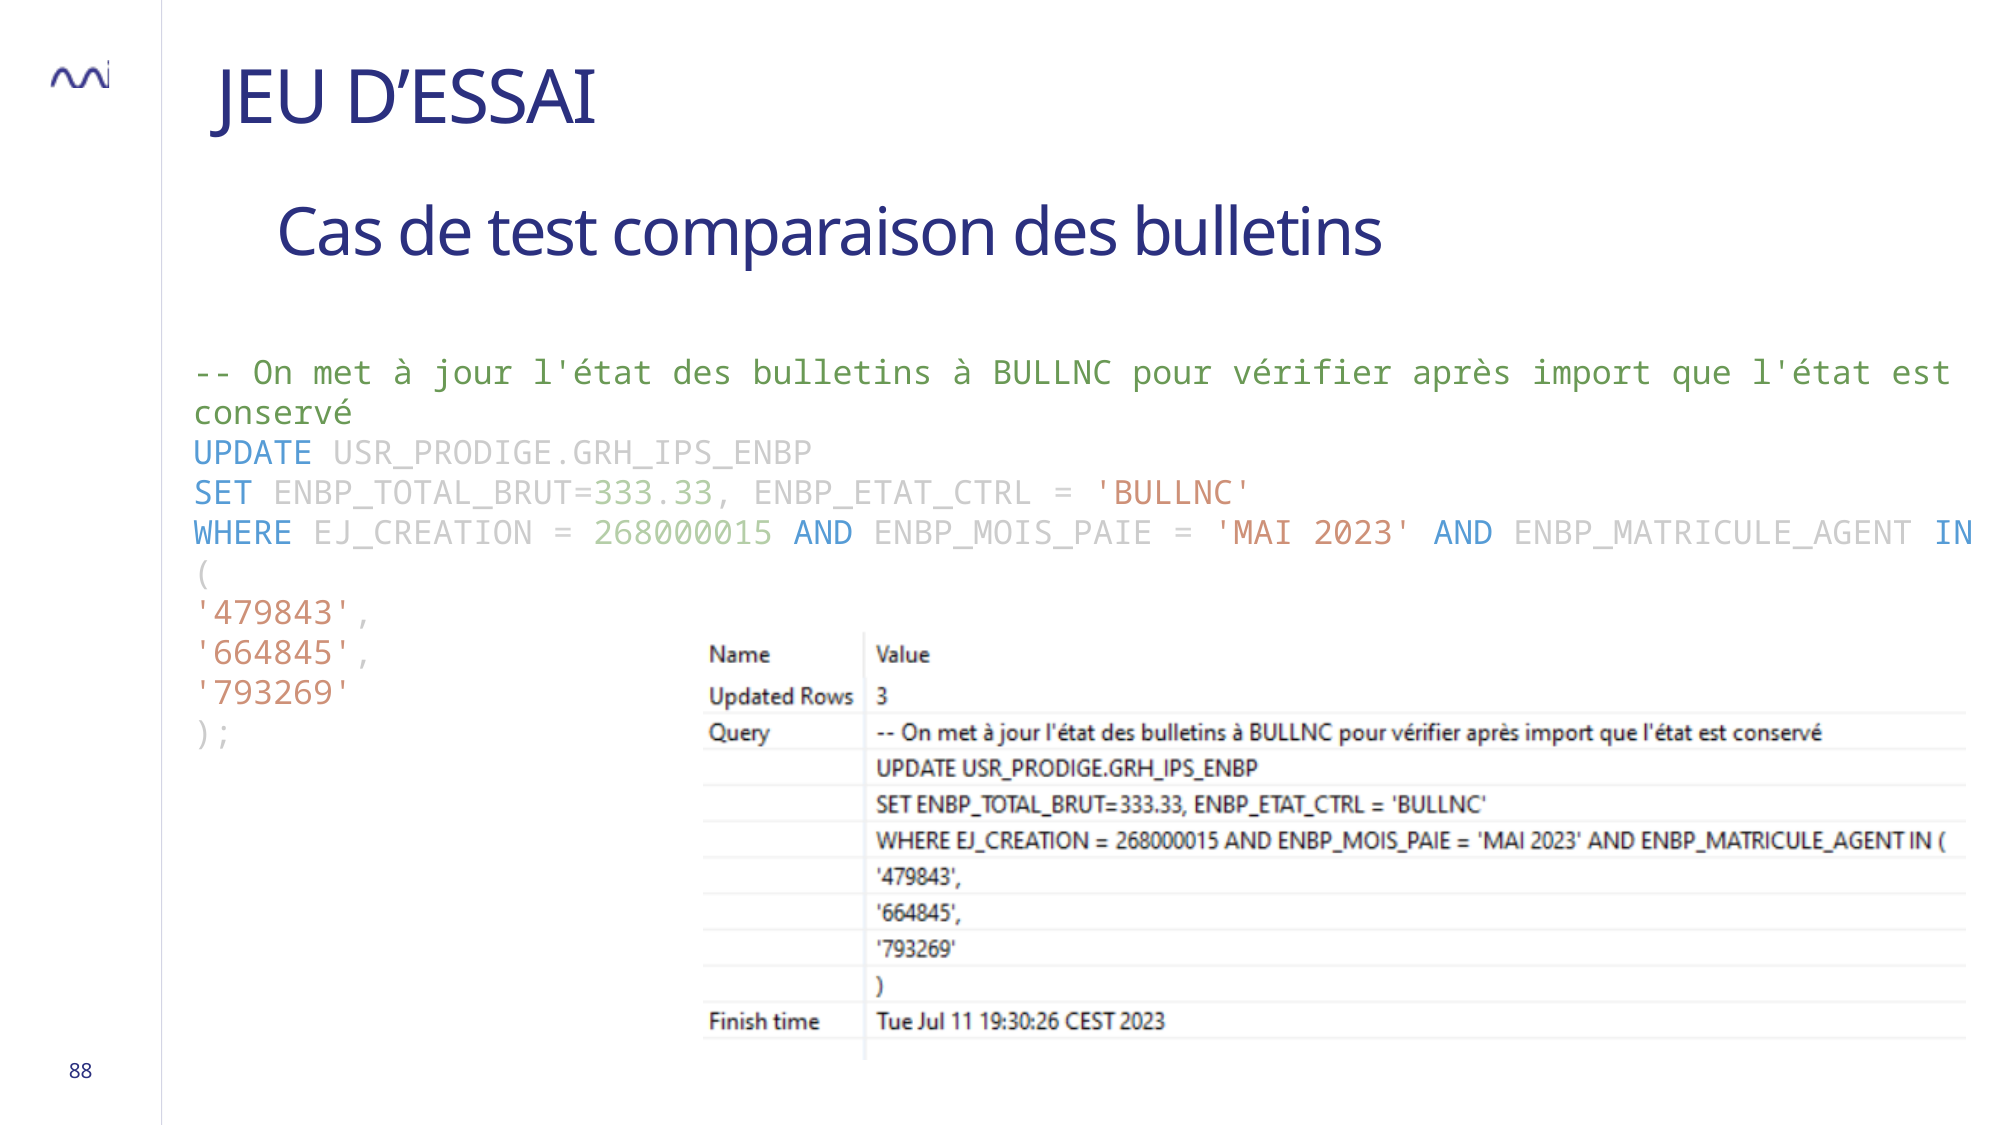

JEU D’ESSAI
Cas de test comparaison des bulletins
-- On met à jour l'état des bulletins à BULLNC pour vérifier après import que l'état est conservé
UPDATE USR_PRODIGE.GRH_IPS_ENBP
SET ENBP_TOTAL_BRUT=333.33, ENBP_ETAT_CTRL = 'BULLNC'
WHERE EJ_CREATION = 268000015 AND ENBP_MOIS_PAIE = 'MAI 2023' AND ENBP_MATRICULE_AGENT IN (
'479843',
'664845',
'793269'
);